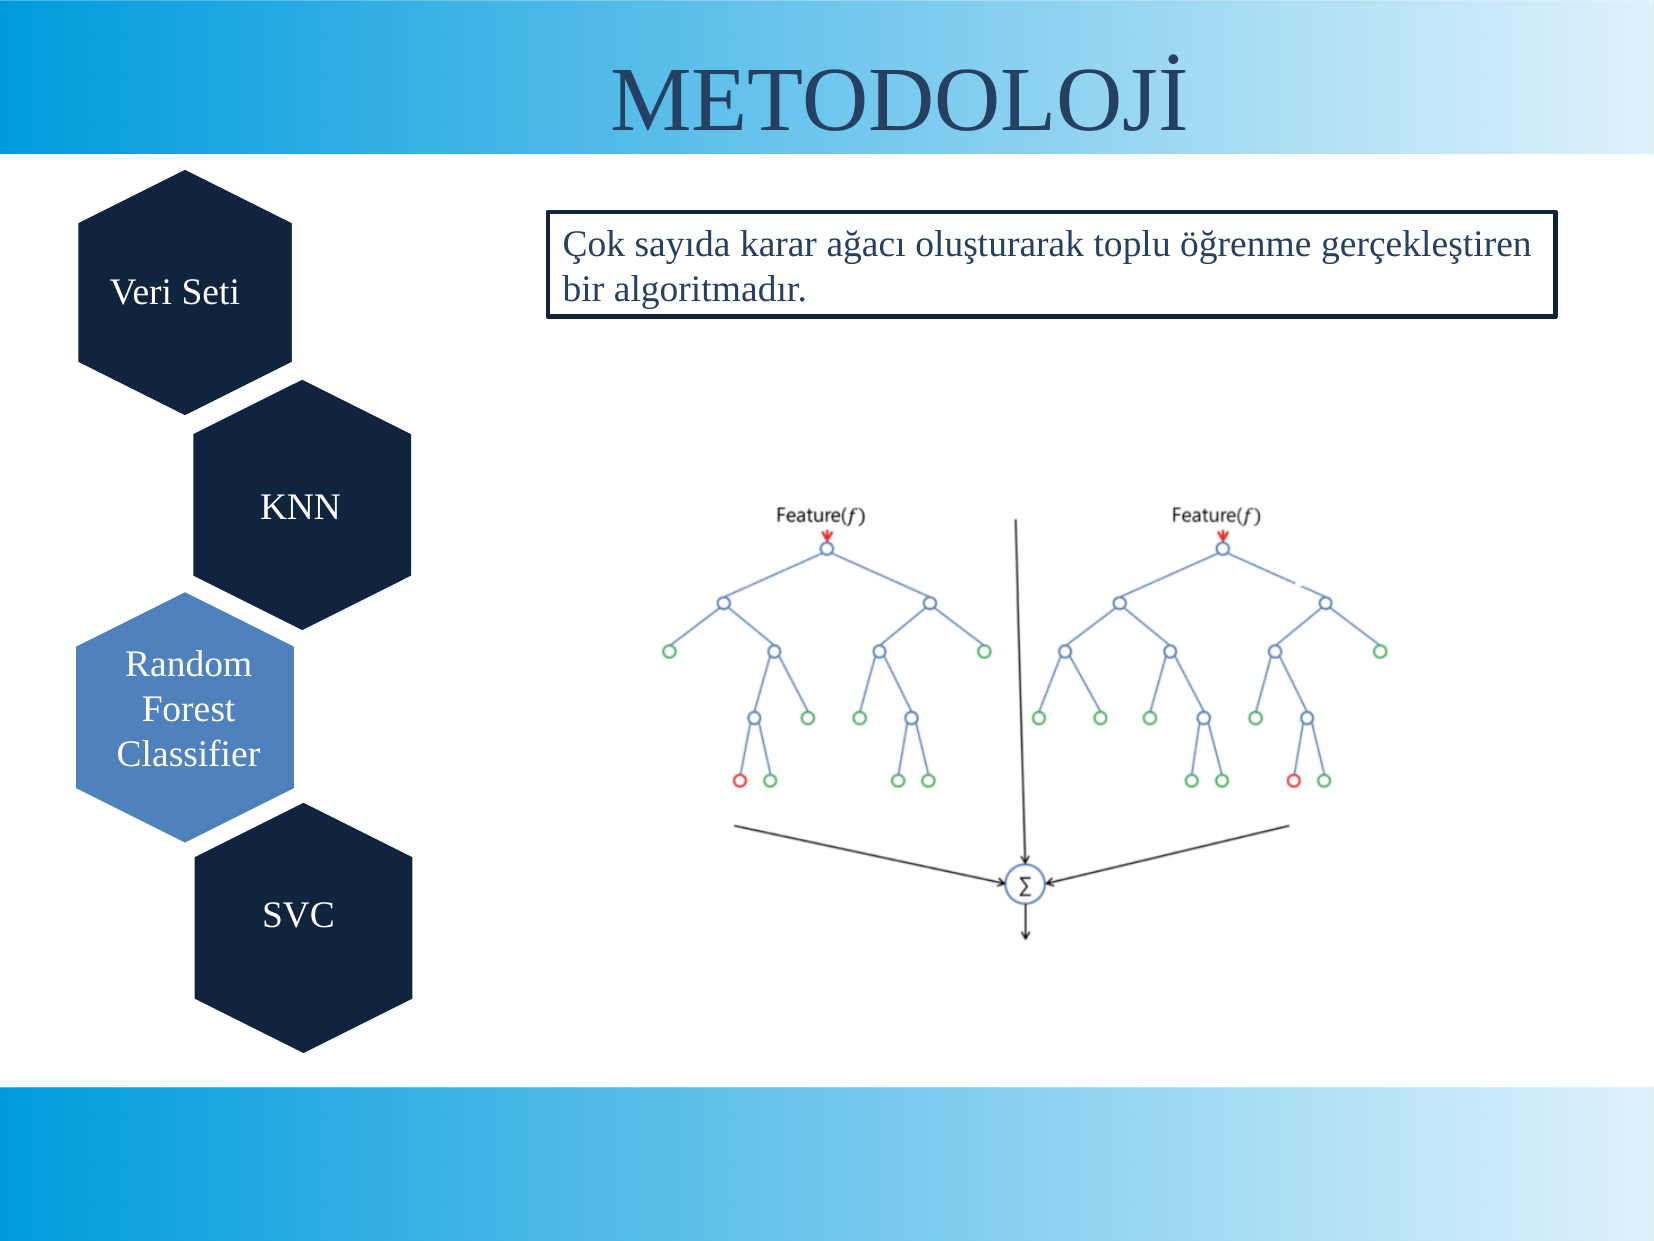

# METODOLOJİ
Veri Seti
KNN
Random Forest Classifier
SVC
Çok sayıda karar ağacı oluşturarak toplu öğrenme gerçekleştiren bir algoritmadır.